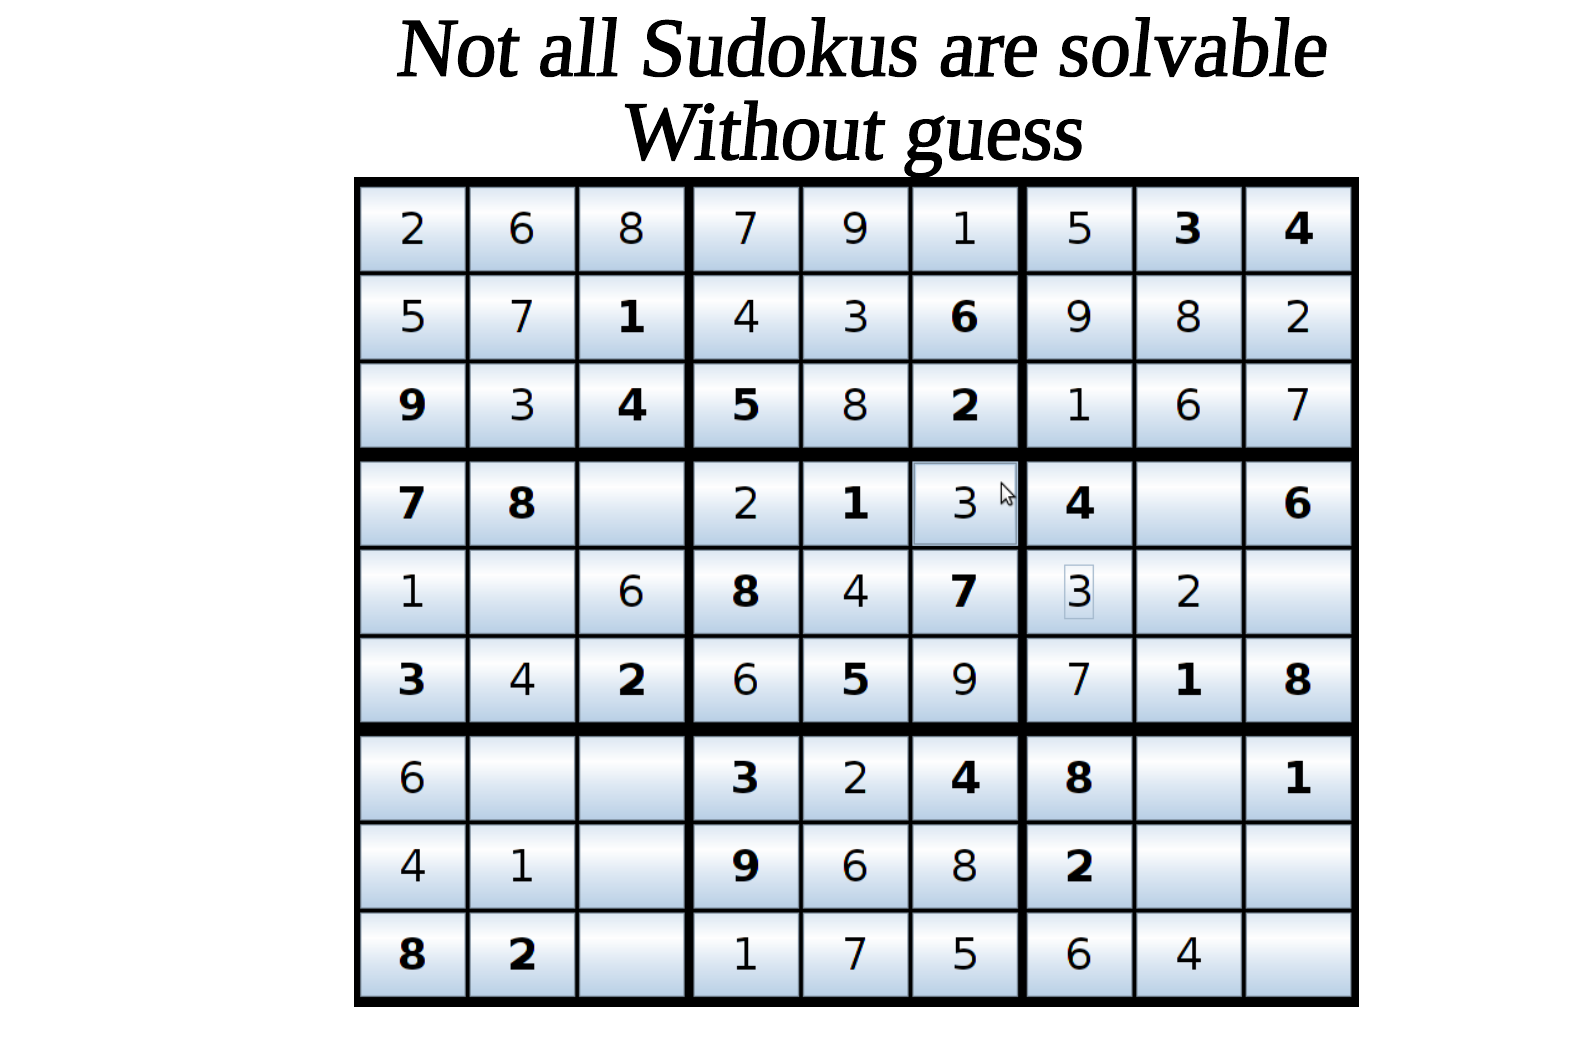

Not all Sudokus are solvable
Without guess